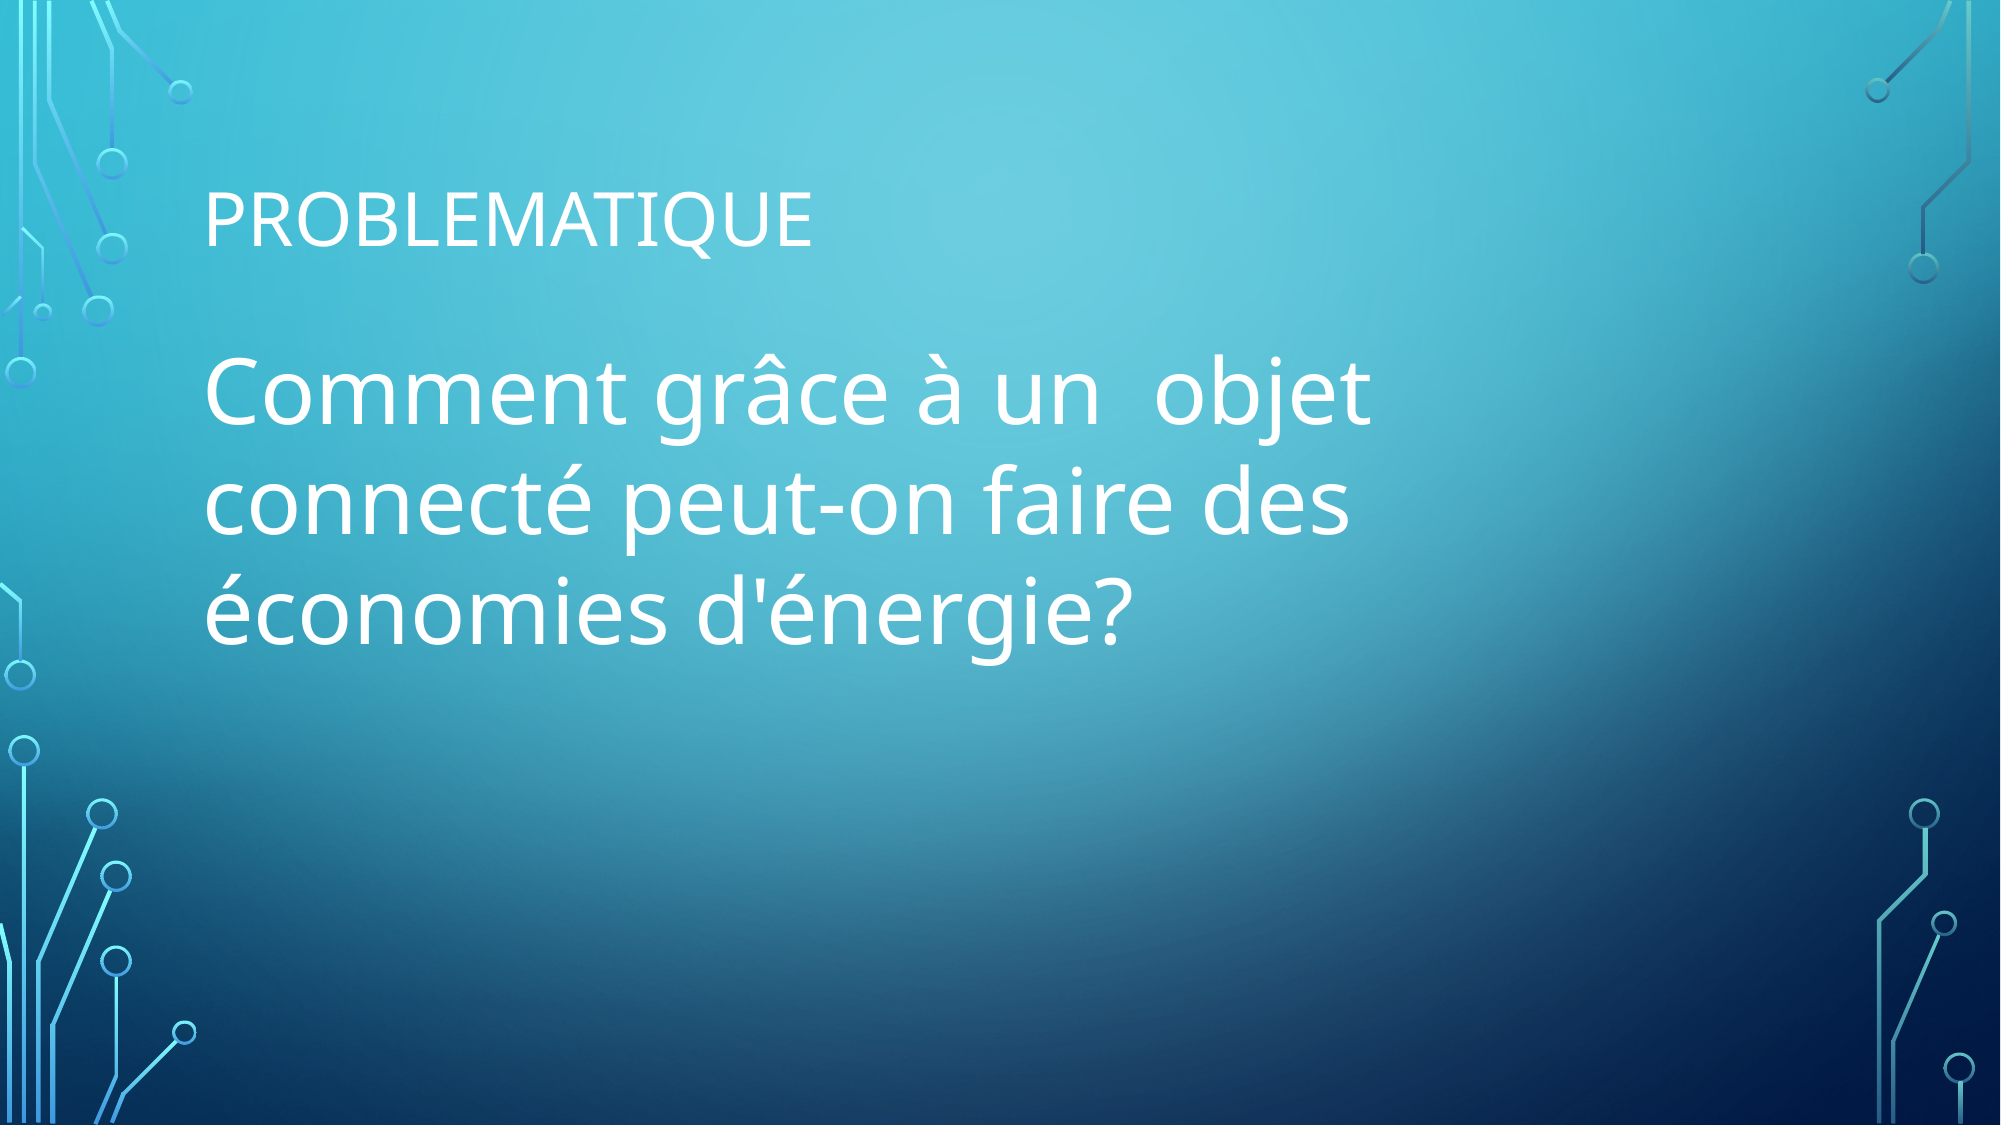

# Problematique
Comment grâce à un objet connecté peut-on faire des économies d'énergie?